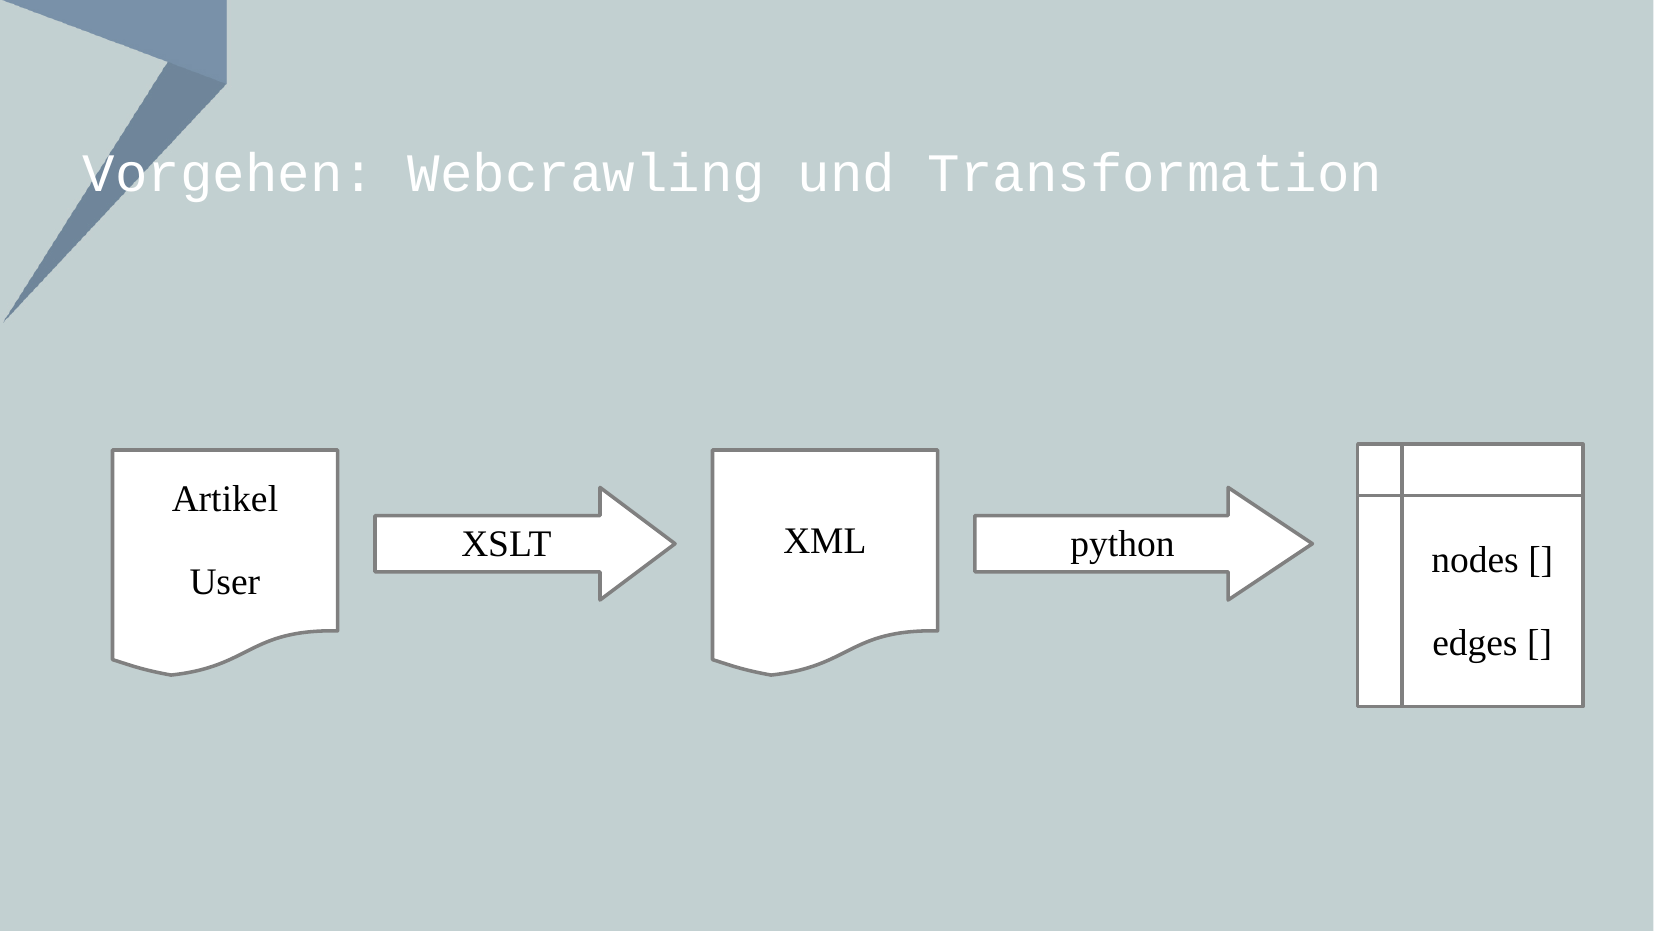

# Vorgehen: Webcrawling und Transformation
nodes []
edges []
Artikel
User
XML
XSLT
python